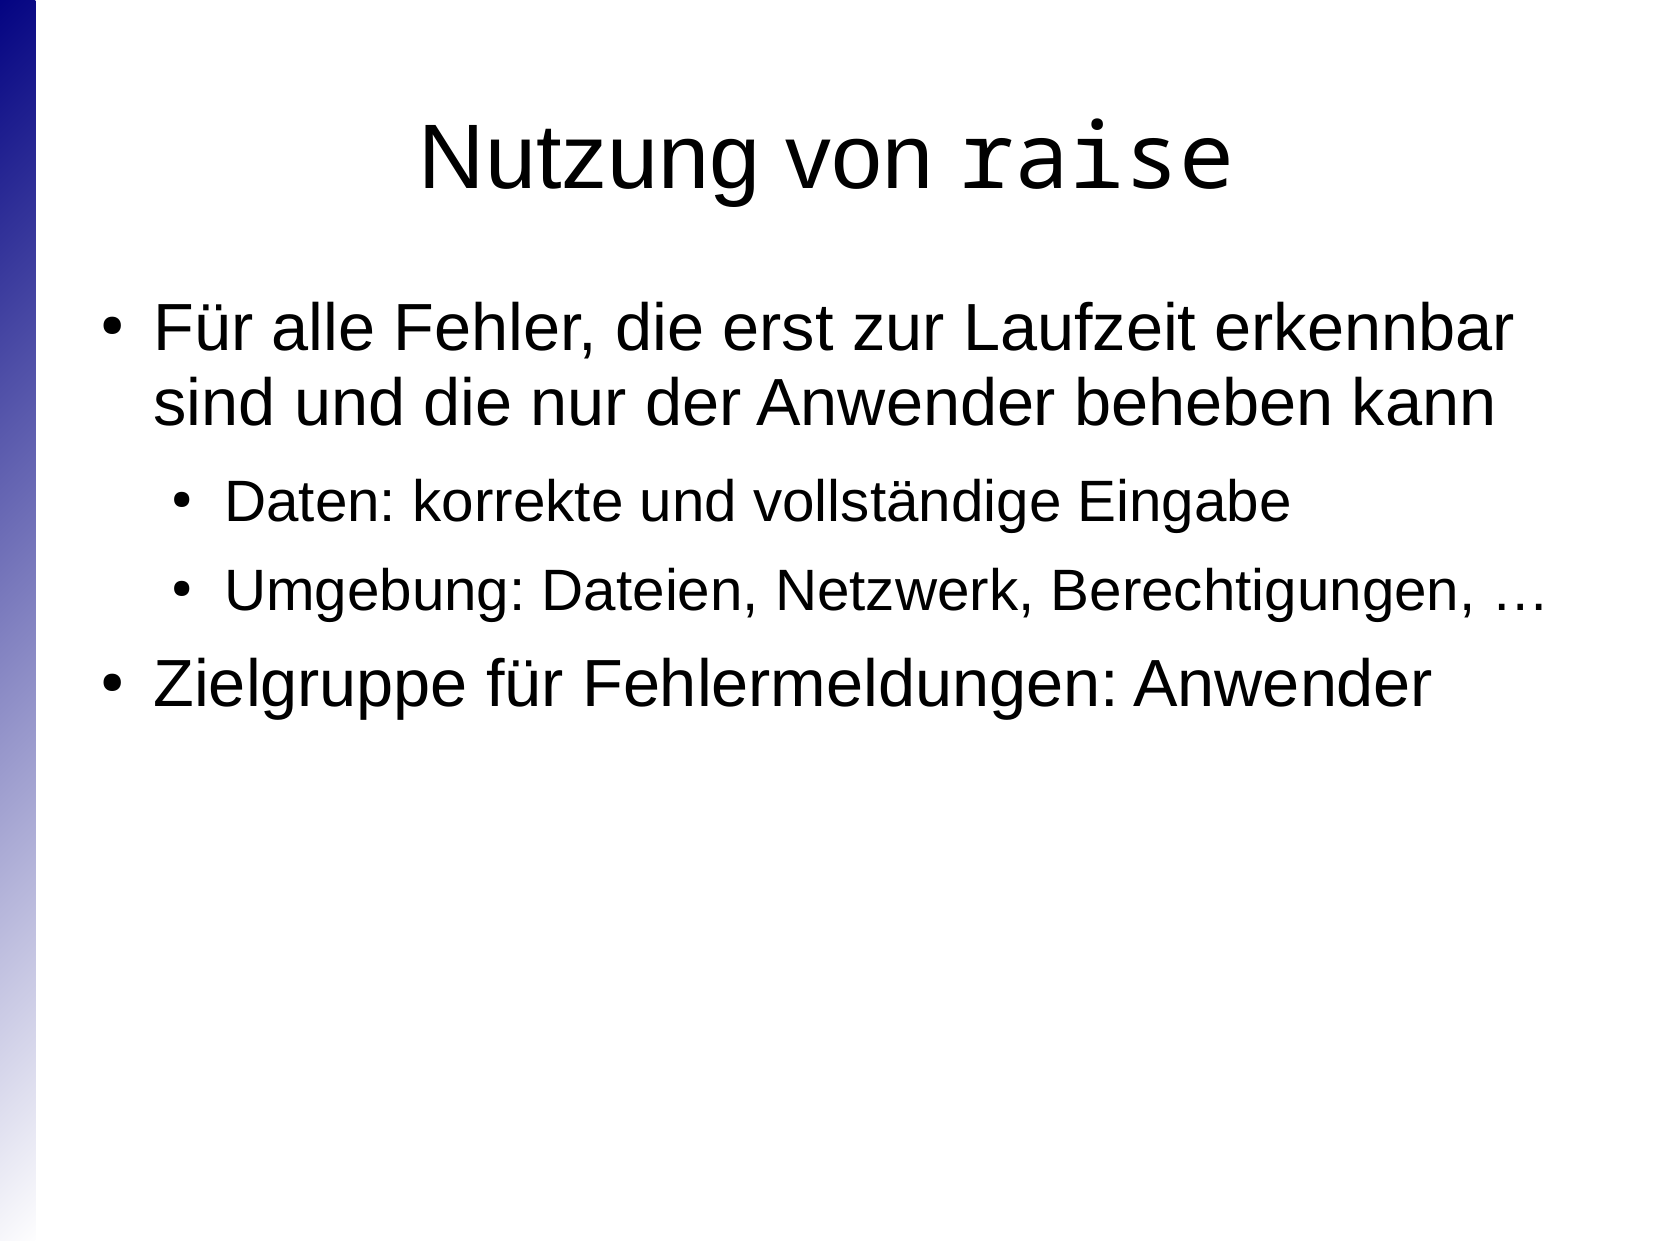

# Nutzung von raise
Für alle Fehler, die erst zur Laufzeit erkennbar sind und die nur der Anwender beheben kann
Daten: korrekte und vollständige Eingabe
Umgebung: Dateien, Netzwerk, Berechtigungen, …
Zielgruppe für Fehlermeldungen: Anwender